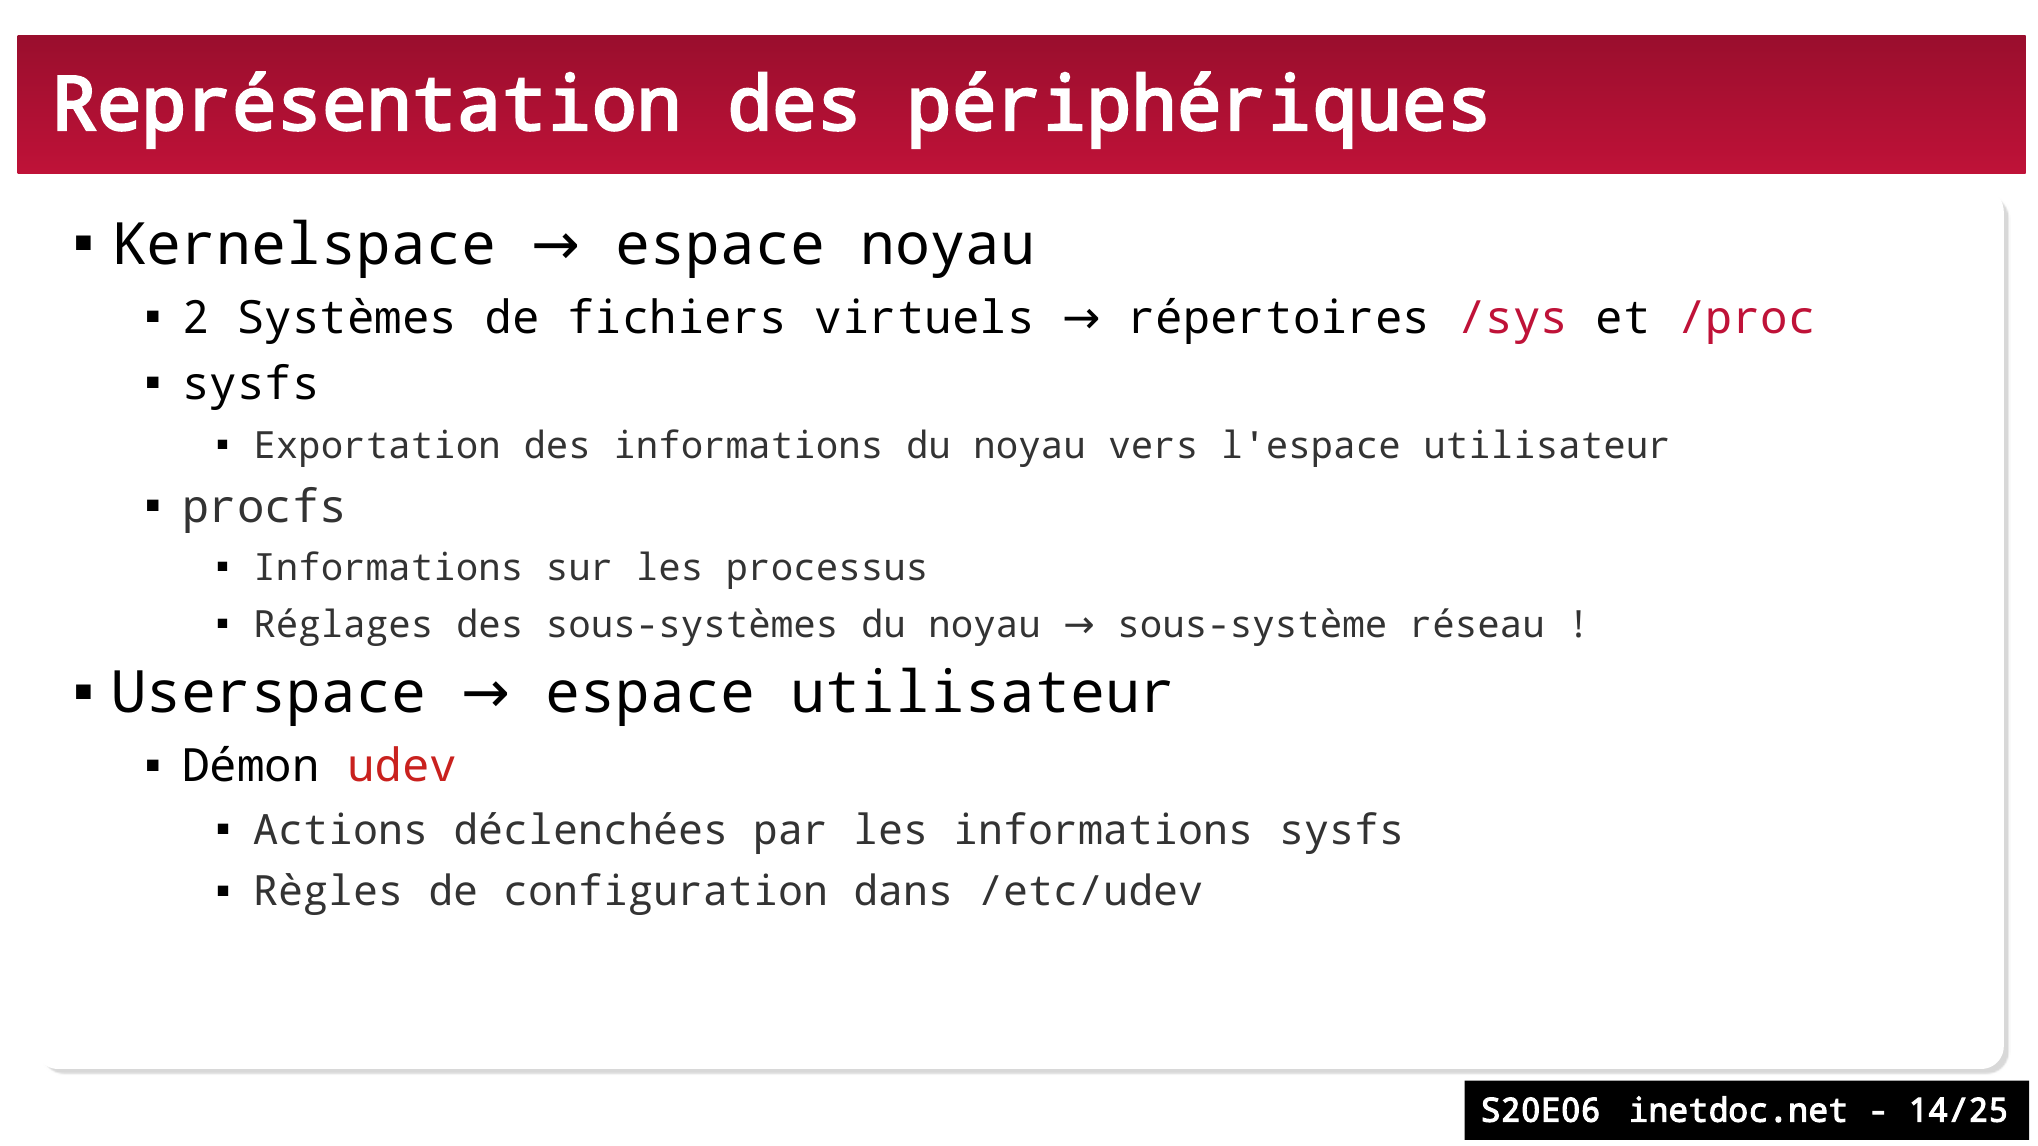

Représentation des périphériques
Kernelspace → espace noyau
2 Systèmes de fichiers virtuels → répertoires /sys et /proc
sysfs
Exportation des informations du noyau vers l'espace utilisateur
procfs
Informations sur les processus
Réglages des sous-systèmes du noyau → sous-système réseau !
Userspace → espace utilisateur
Démon udev
Actions déclenchées par les informations sysfs
Règles de configuration dans /etc/udev
S20E06	inetdoc.net - /25